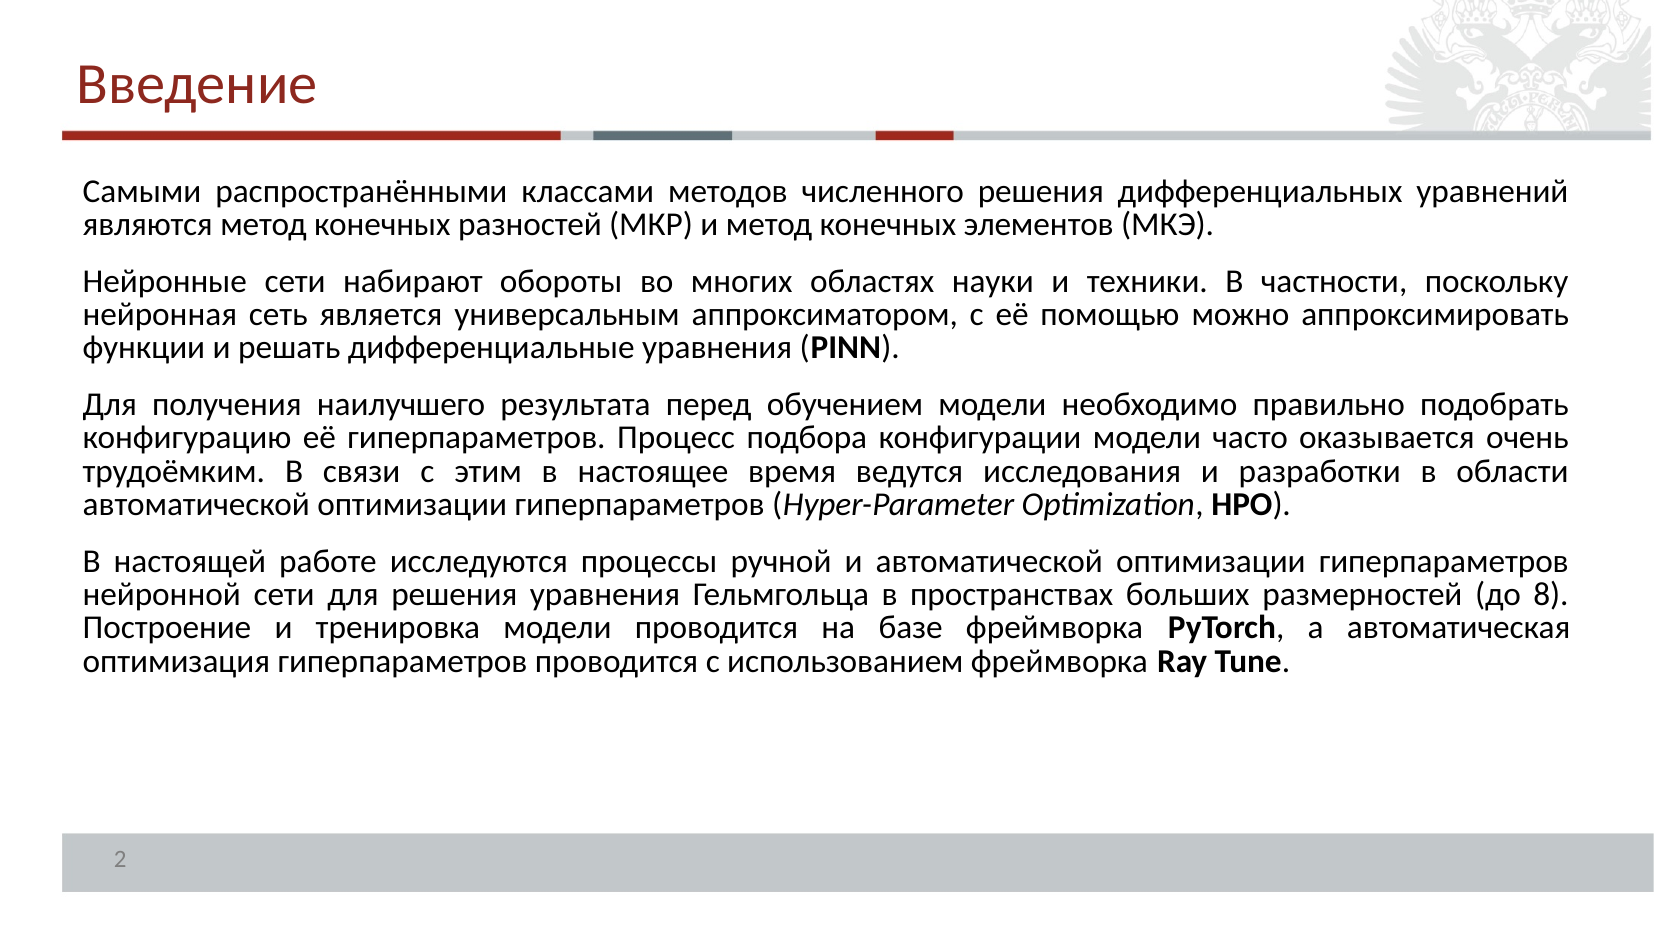

# Введение
Самыми распространёнными классами методов численного решения дифференциальных уравнений являются метод конечных разностей (МКР) и метод конечных элементов (МКЭ).
Нейронные сети набирают обороты во многих областях науки и техники. В частности, поскольку нейронная сеть является универсальным аппроксиматором, с её помощью можно аппроксимировать функции и решать дифференциальные уравнения (PINN).
Для получения наилучшего результата перед обучением модели необходимо правильно подобрать конфигурацию её гиперпараметров. Процесс подбора конфигурации модели часто оказывается очень трудоёмким. В связи с этим в настоящее время ведутся исследования и разработки в области автоматической оптимизации гиперпараметров (Hyper-Parameter Optimization, HPO).
В настоящей работе исследуются процессы ручной и автоматической оптимизации гиперпараметров нейронной сети для решения уравнения Гельмгольца в пространствах больших размерностей (до 8). Построение и тренировка модели проводится на базе фреймворка PyTorch, а автоматическая оптимизация гиперпараметров проводится с использованием фреймворка Ray Tune.
2